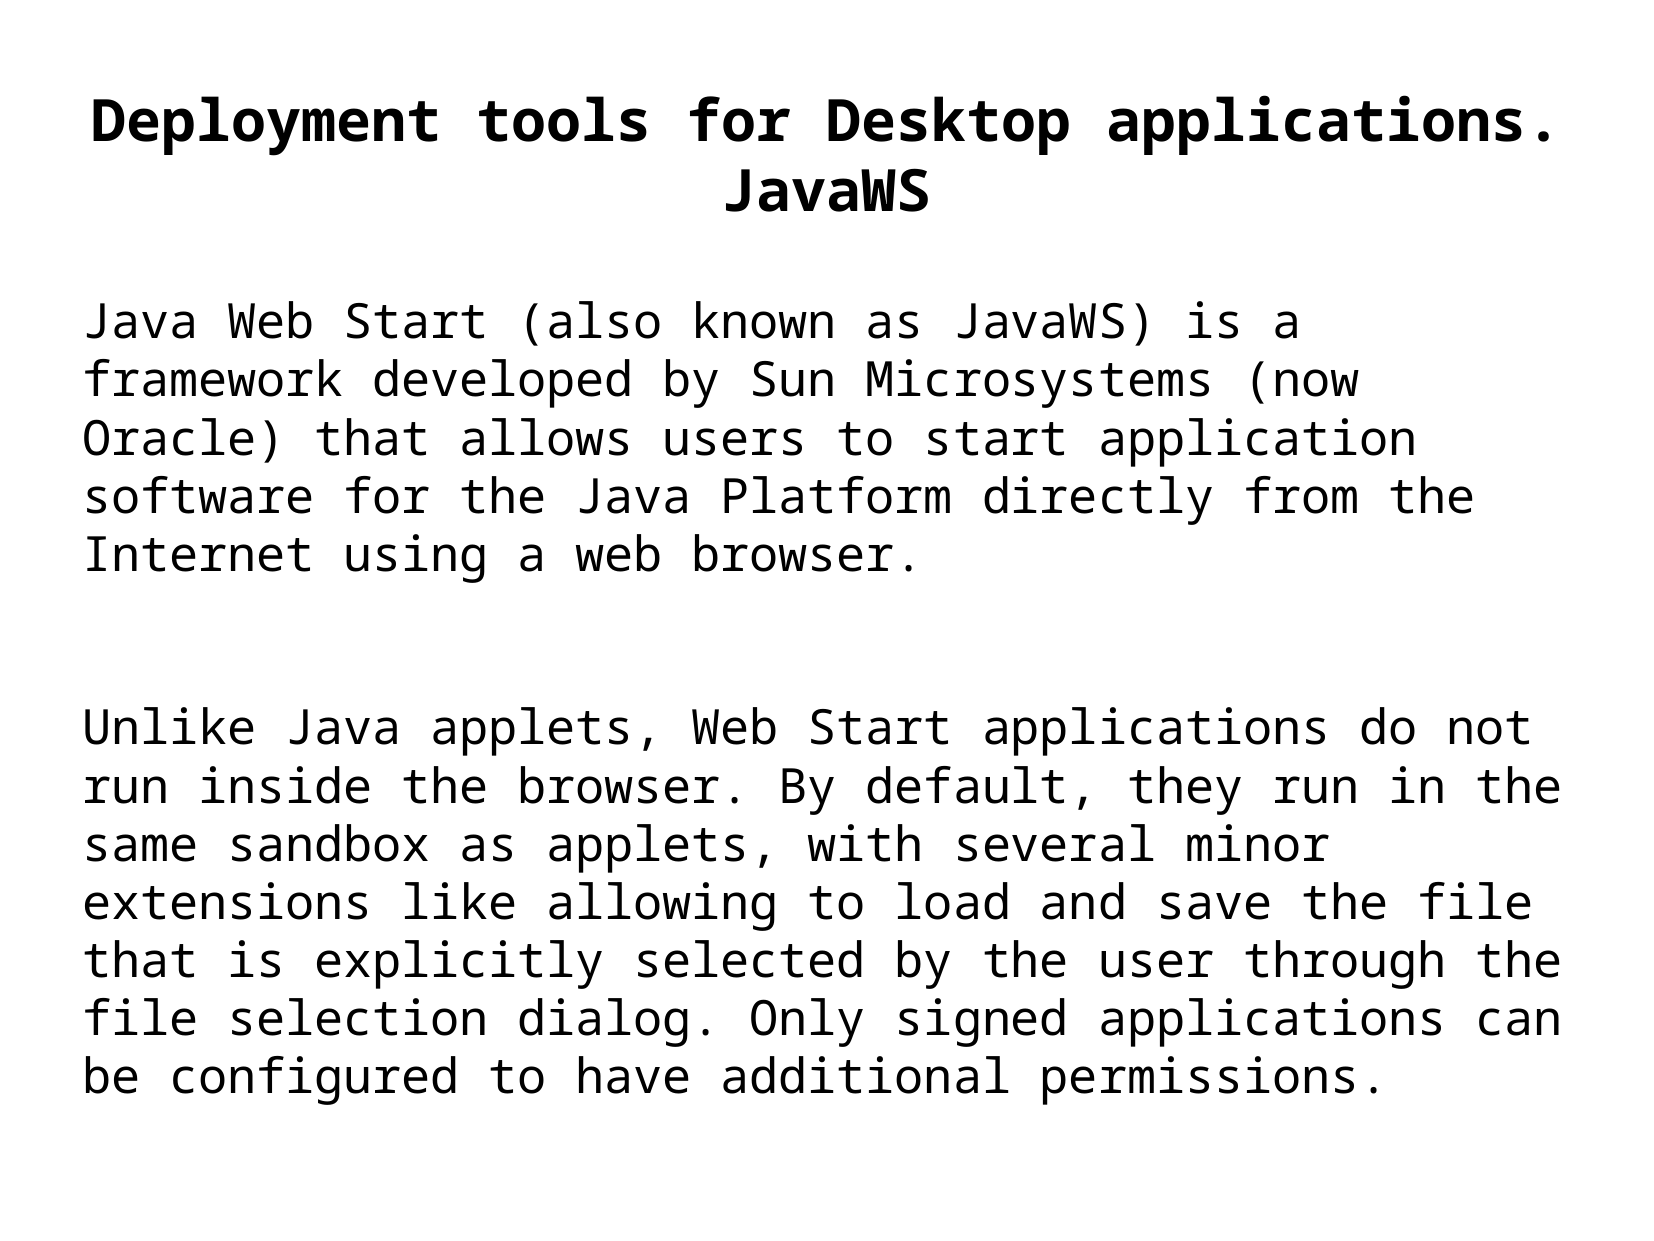

# Deployment tools for Desktop applications. JavaWS
Java Web Start (also known as JavaWS) is a framework developed by Sun Microsystems (now Oracle) that allows users to start application software for the Java Platform directly from the Internet using a web browser.
Unlike Java applets, Web Start applications do not run inside the browser. By default, they run in the same sandbox as applets, with several minor extensions like allowing to load and save the file that is explicitly selected by the user through the file selection dialog. Only signed applications can be configured to have additional permissions.